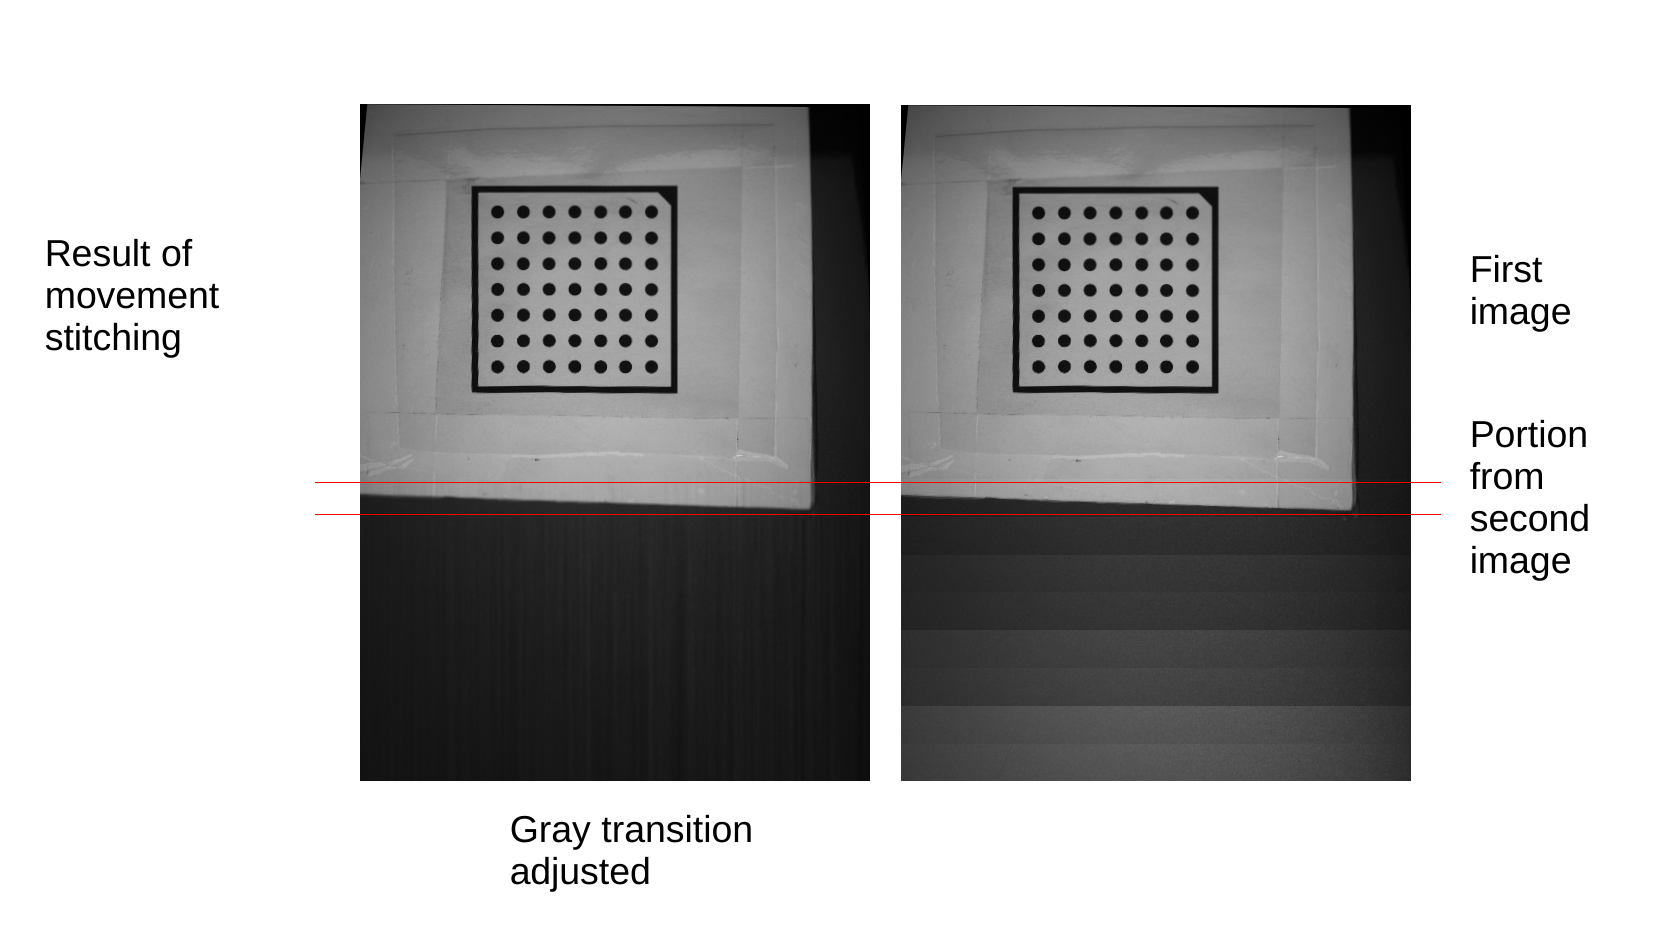

Result of movement stitching
First image
Portion from second image
Gray transition adjusted